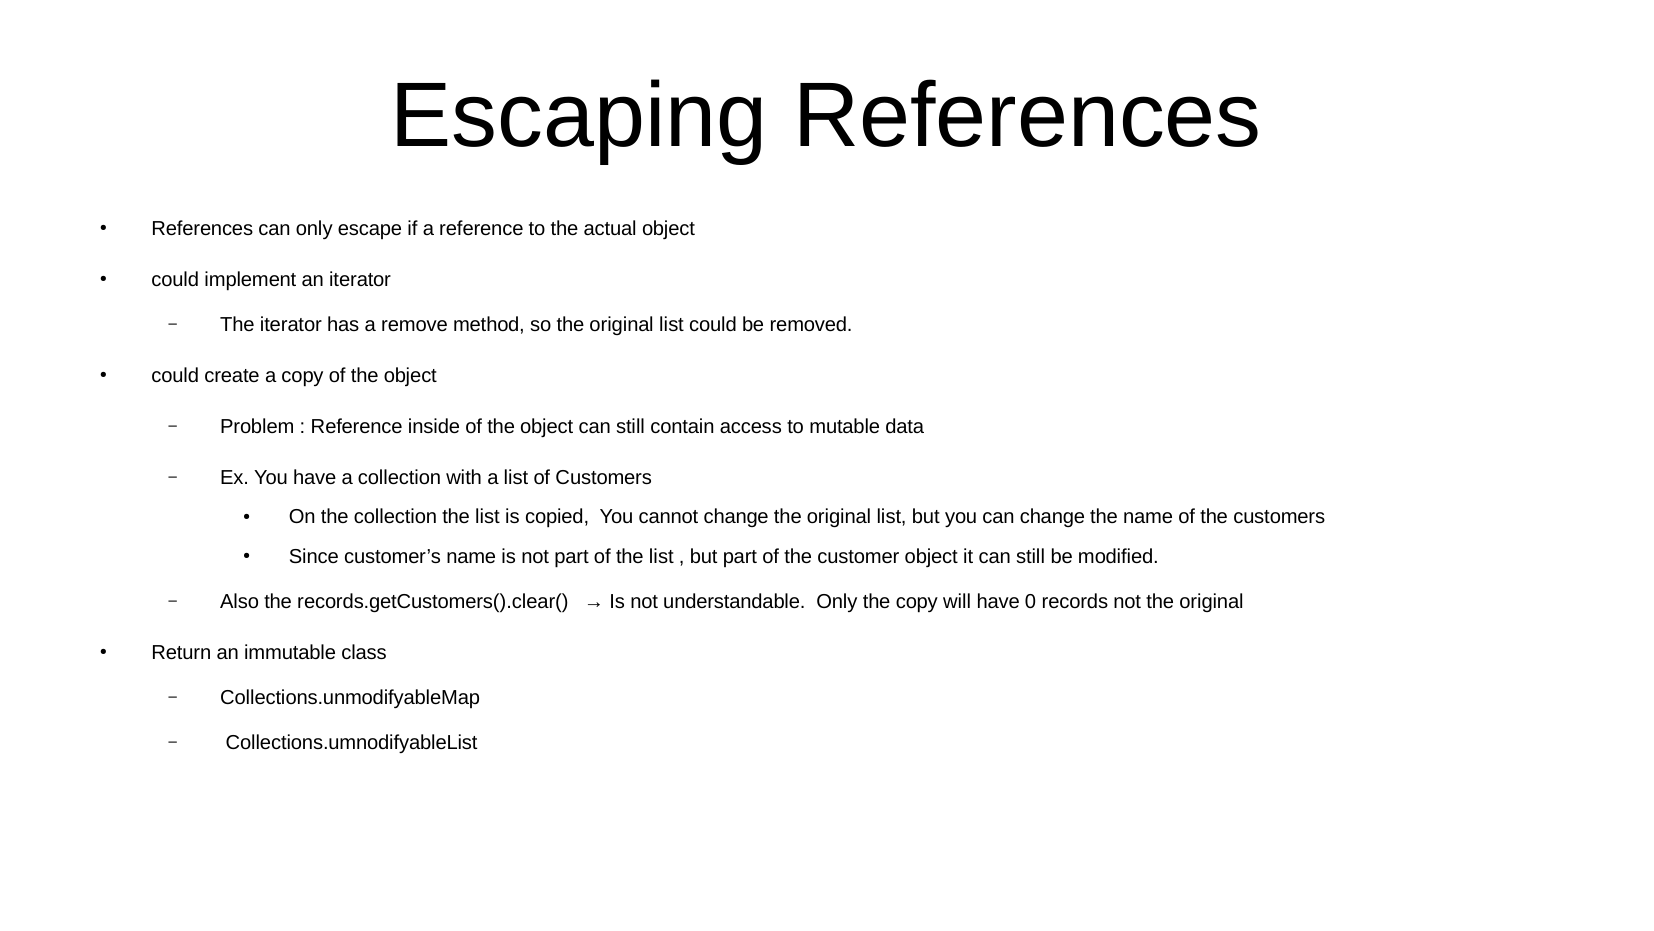

# Escaping References
References can only escape if a reference to the actual object
could implement an iterator
The iterator has a remove method, so the original list could be removed.
could create a copy of the object
Problem : Reference inside of the object can still contain access to mutable data
Ex. You have a collection with a list of Customers
On the collection the list is copied, You cannot change the original list, but you can change the name of the customers
Since customer’s name is not part of the list , but part of the customer object it can still be modified.
Also the records.getCustomers().clear() 	→ Is not understandable. Only the copy will have 0 records not the original
Return an immutable class
Collections.unmodifyableMap
 Collections.umnodifyableList